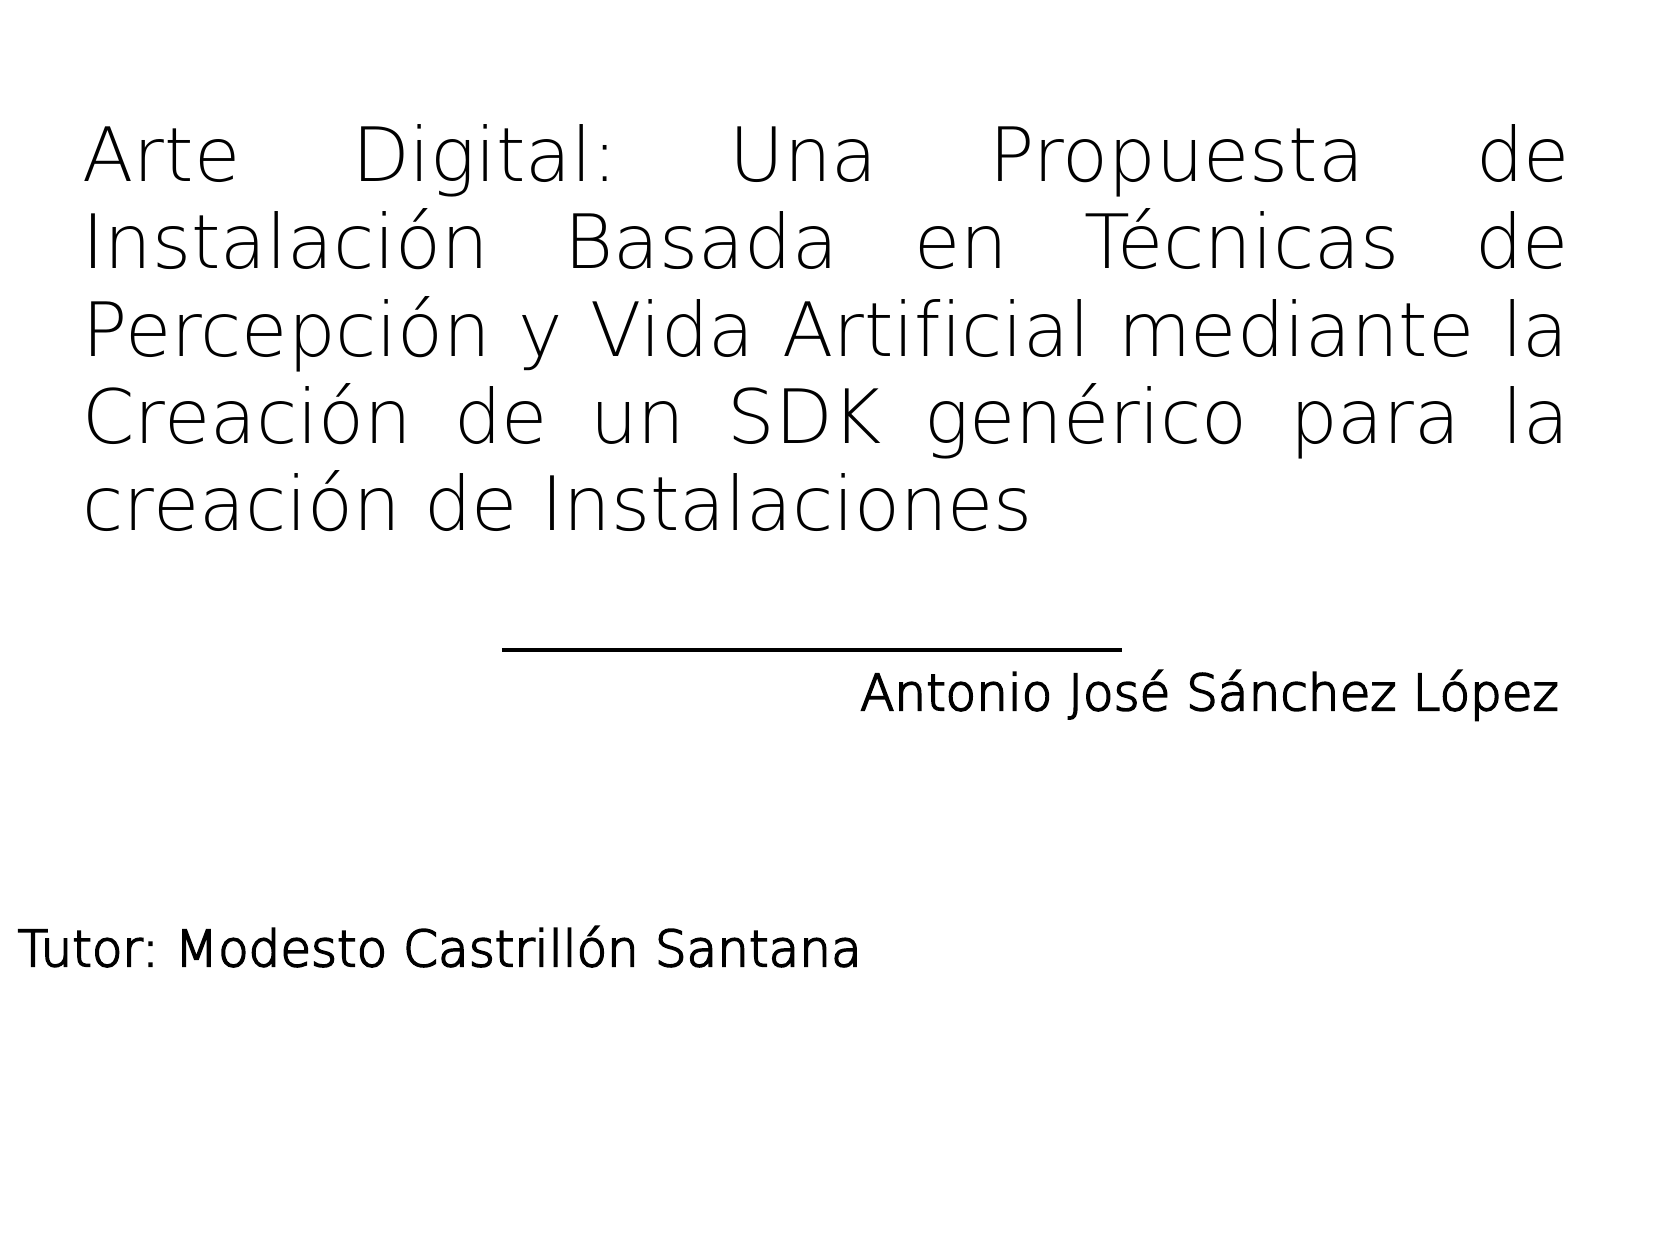

# Arte Digital: Una Propuesta de Instalación Basada en Técnicas de Percepción y Vida Artificial mediante la Creación de un SDK genérico para la creación de Instalaciones
Antonio José Sánchez López
Tutor: Modesto Castrillón Santana